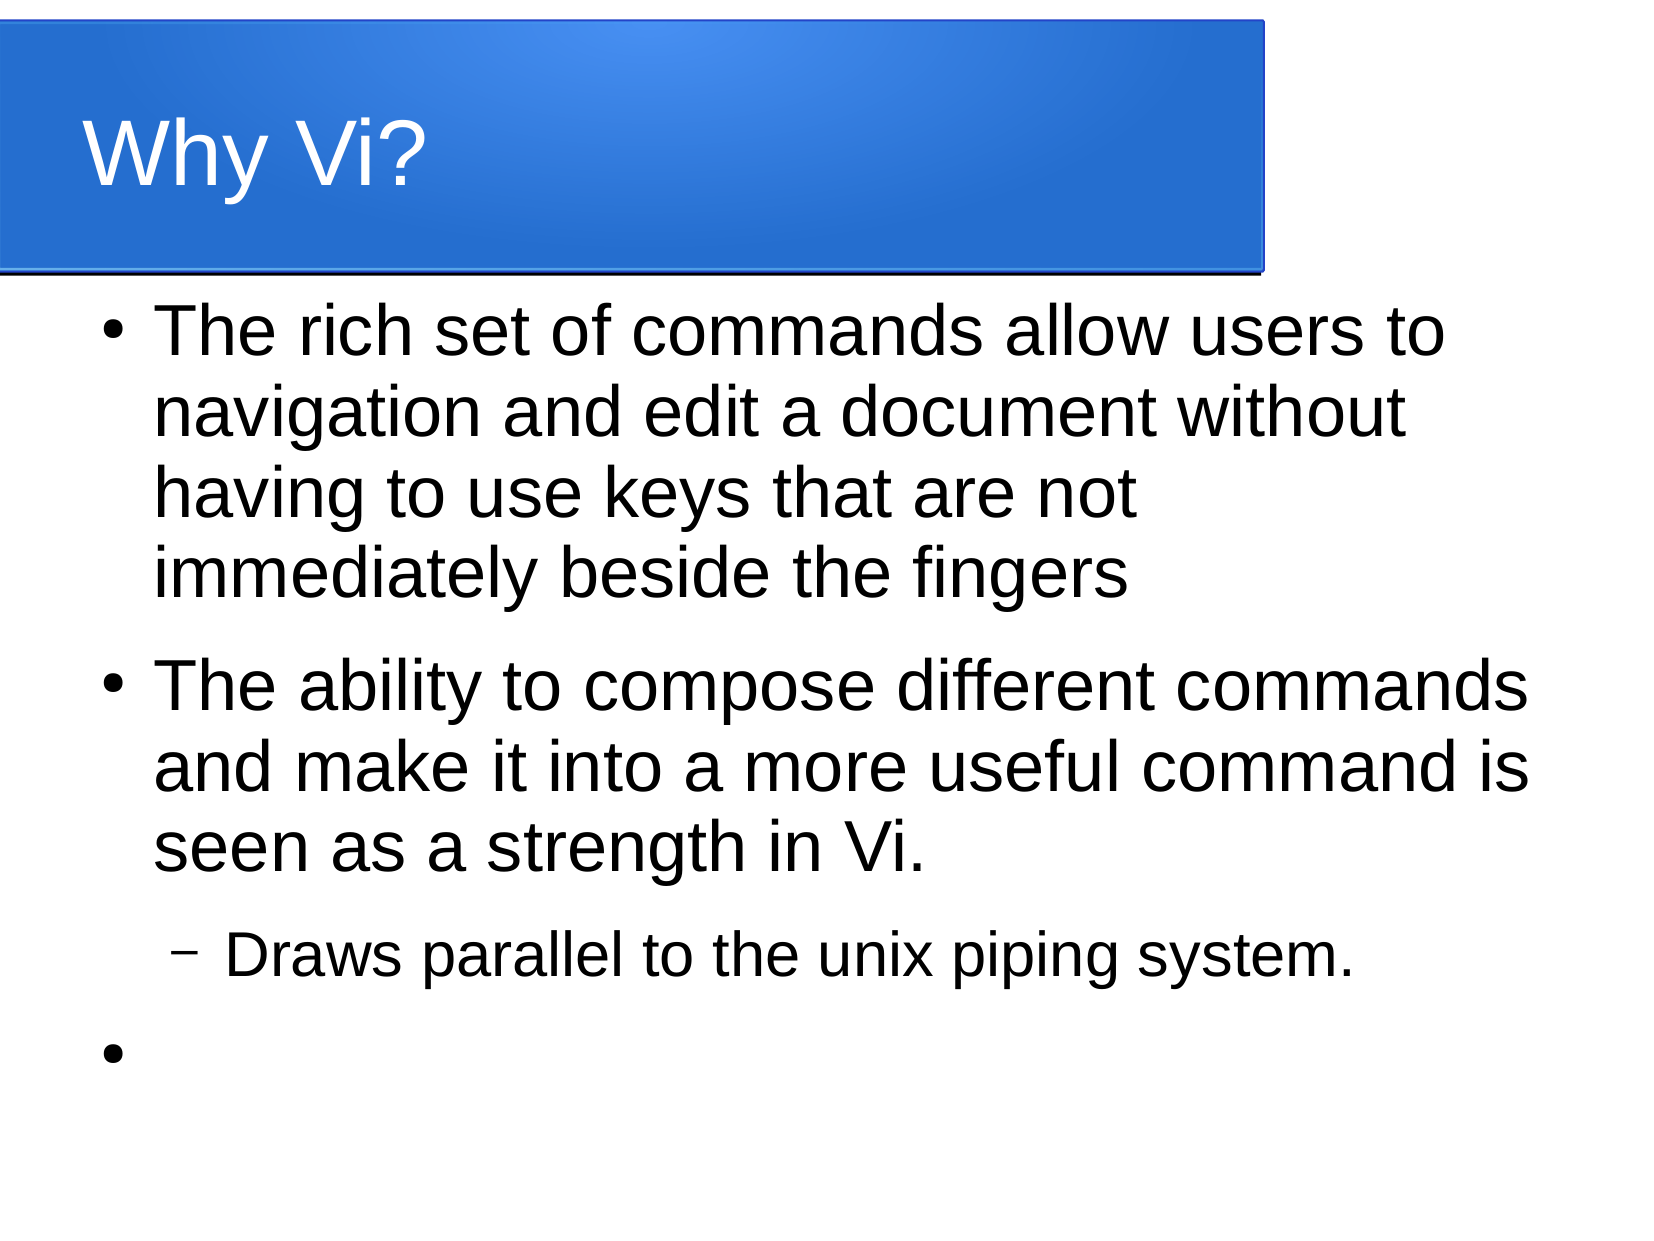

# Why Vi?
The rich set of commands allow users to navigation and edit a document without having to use keys that are not immediately beside the fingers
The ability to compose different commands and make it into a more useful command is seen as a strength in Vi.
Draws parallel to the unix piping system.